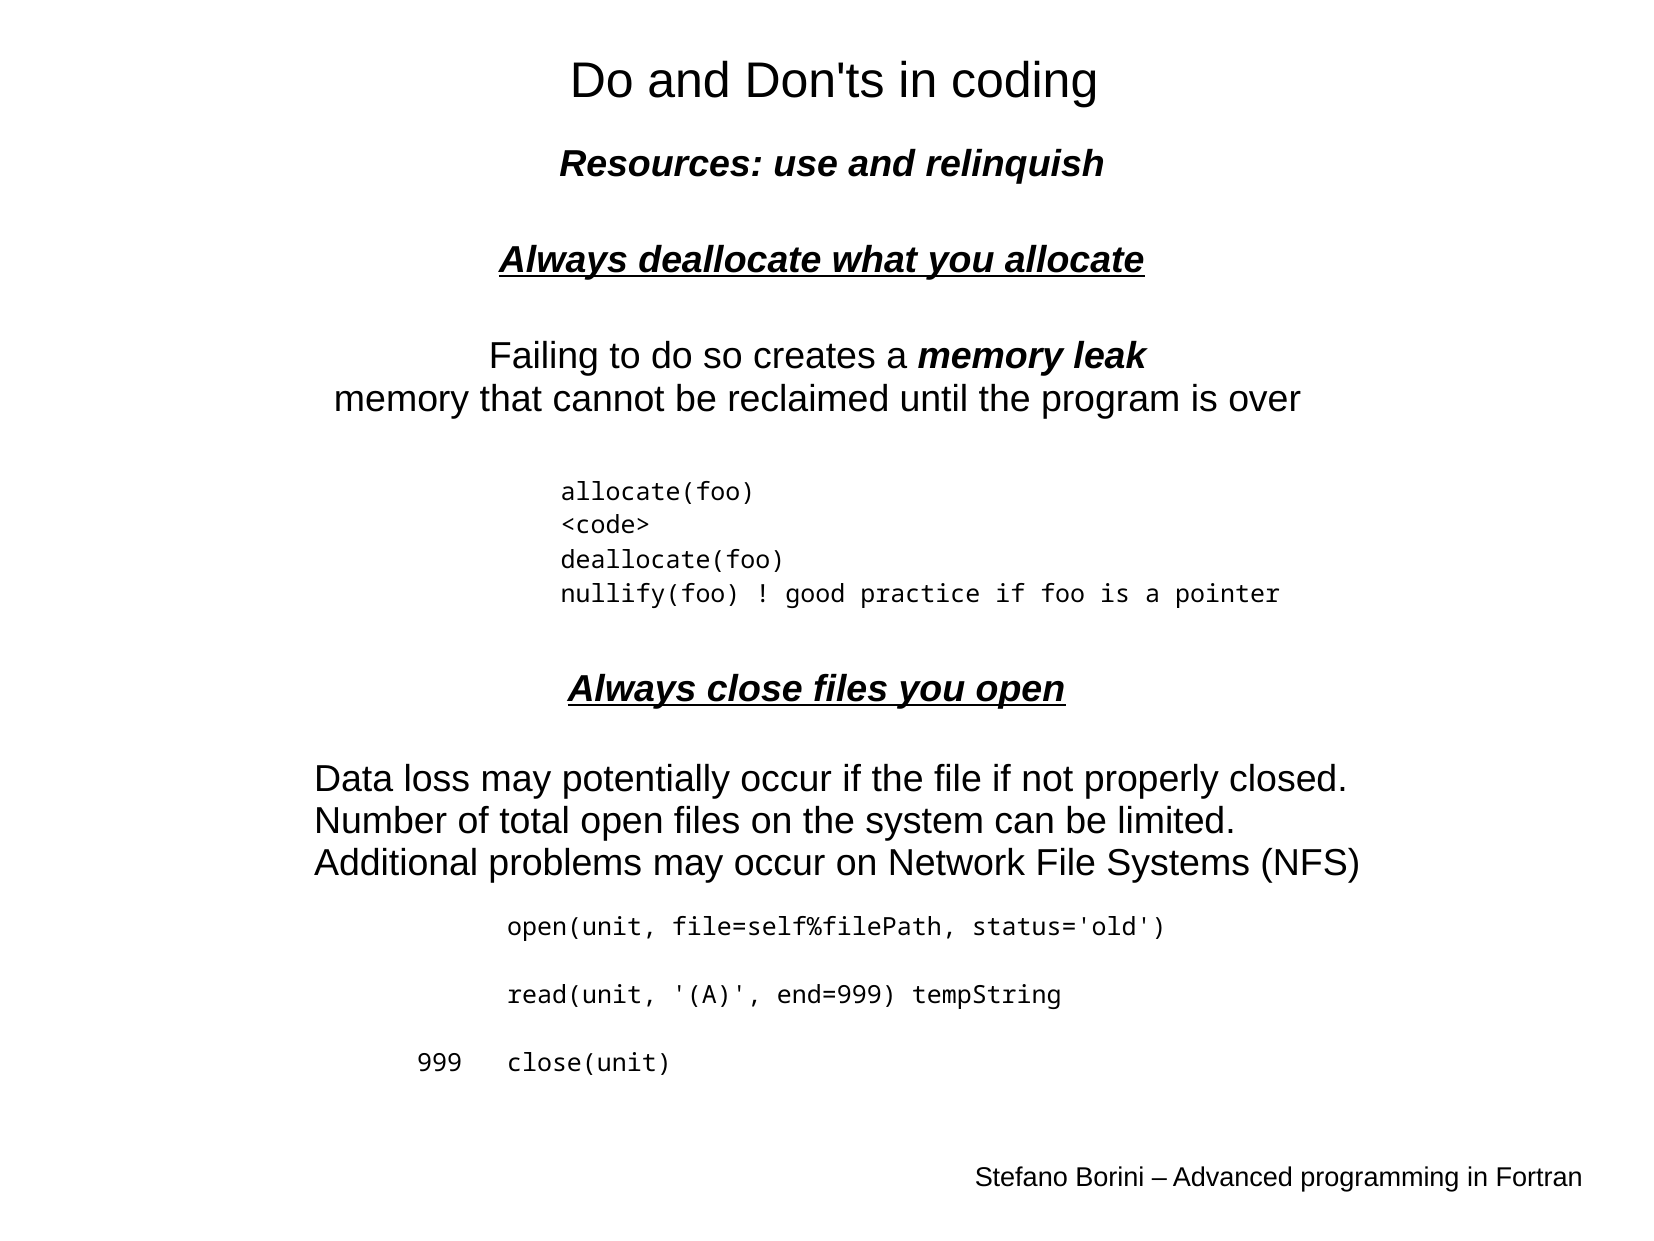

Do and Don'ts in coding
Resources: use and relinquish
Always deallocate what you allocate
Failing to do so creates a memory leak
memory that cannot be reclaimed until the program is over
allocate(foo)
<code>
deallocate(foo)
nullify(foo) ! good practice if foo is a pointer
Always close files you open
Data loss may potentially occur if the file if not properly closed.
Number of total open files on the system can be limited.
Additional problems may occur on Network File Systems (NFS)
 open(unit, file=self%filePath, status='old')
 read(unit, '(A)', end=999) tempString
999 close(unit)
Stefano Borini – Advanced programming in Fortran